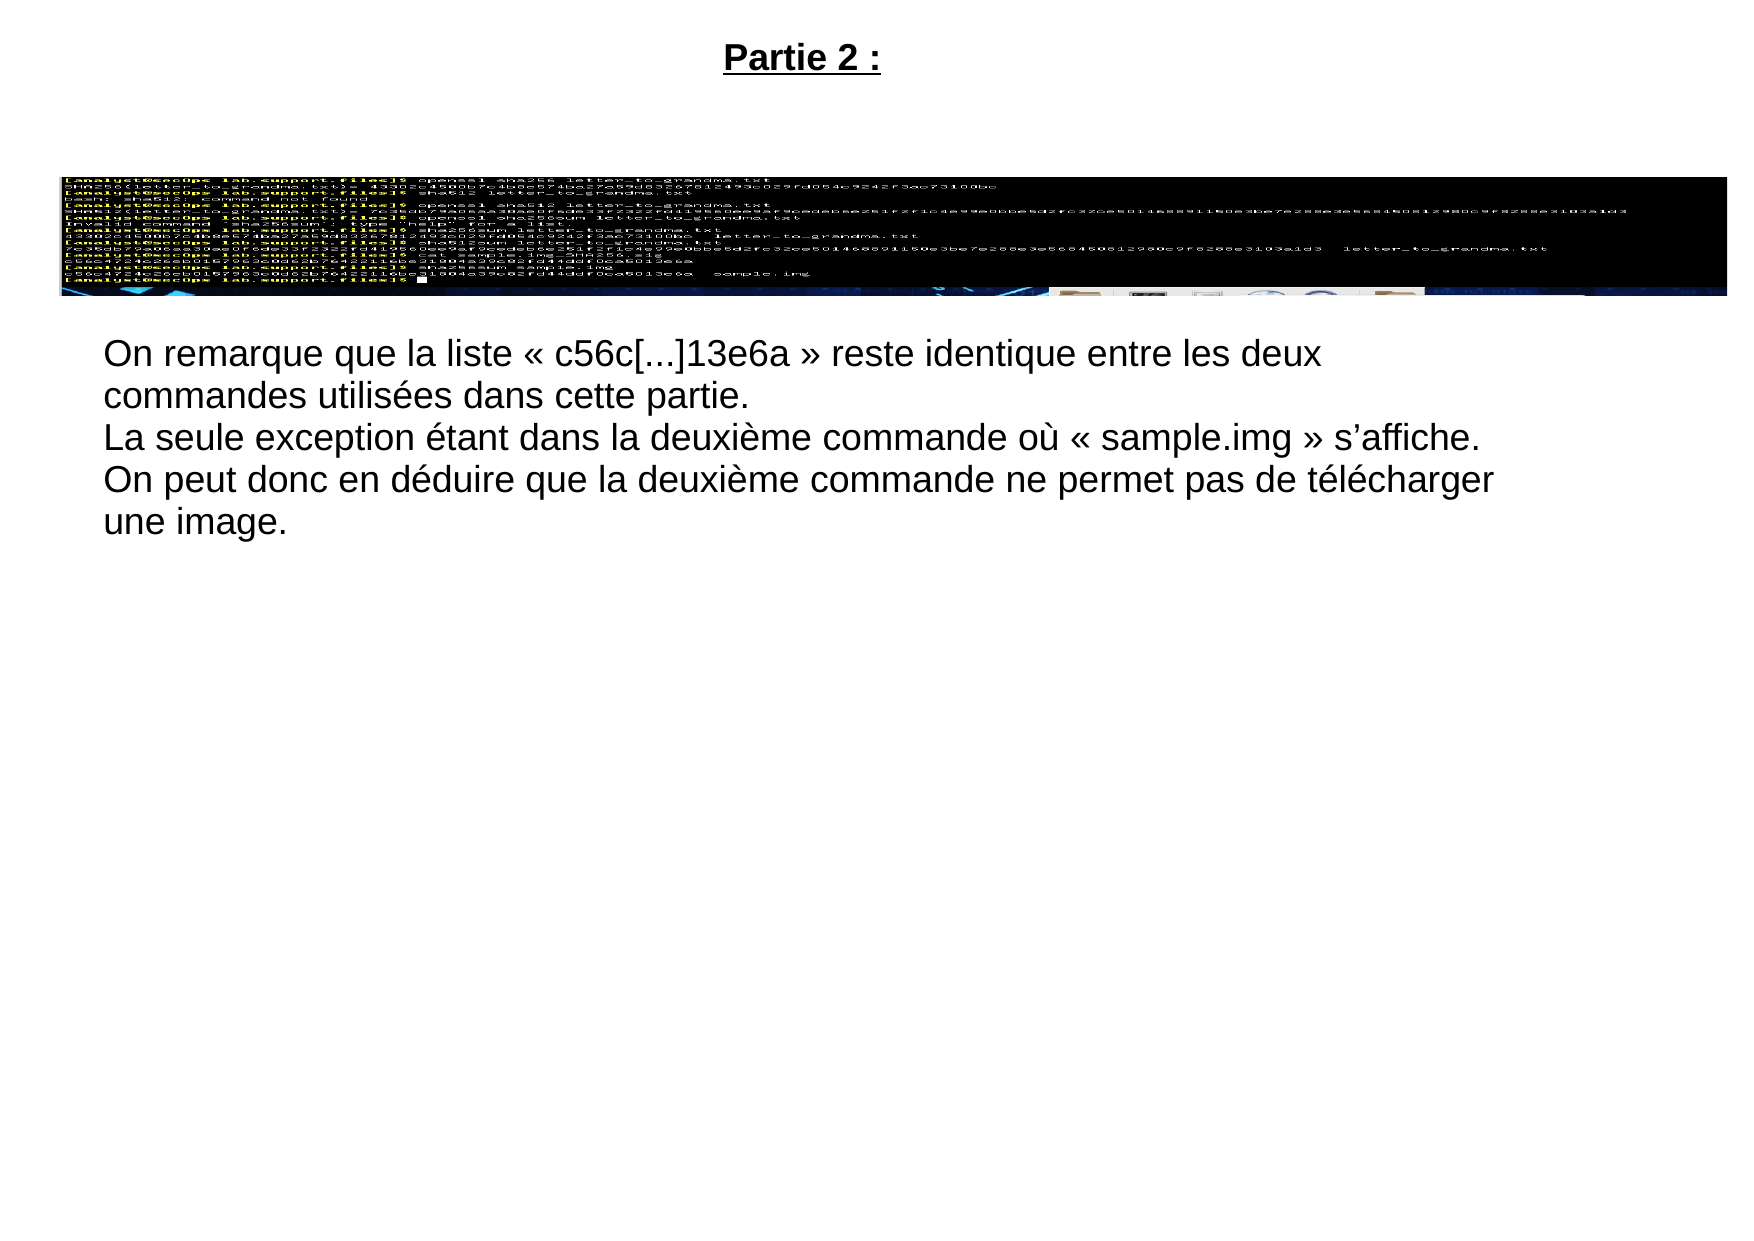

Partie 2 :
On remarque que la liste « c56c[...]13e6a » reste identique entre les deux commandes utilisées dans cette partie.
La seule exception étant dans la deuxième commande où « sample.img » s’affiche.
On peut donc en déduire que la deuxième commande ne permet pas de télécharger une image.